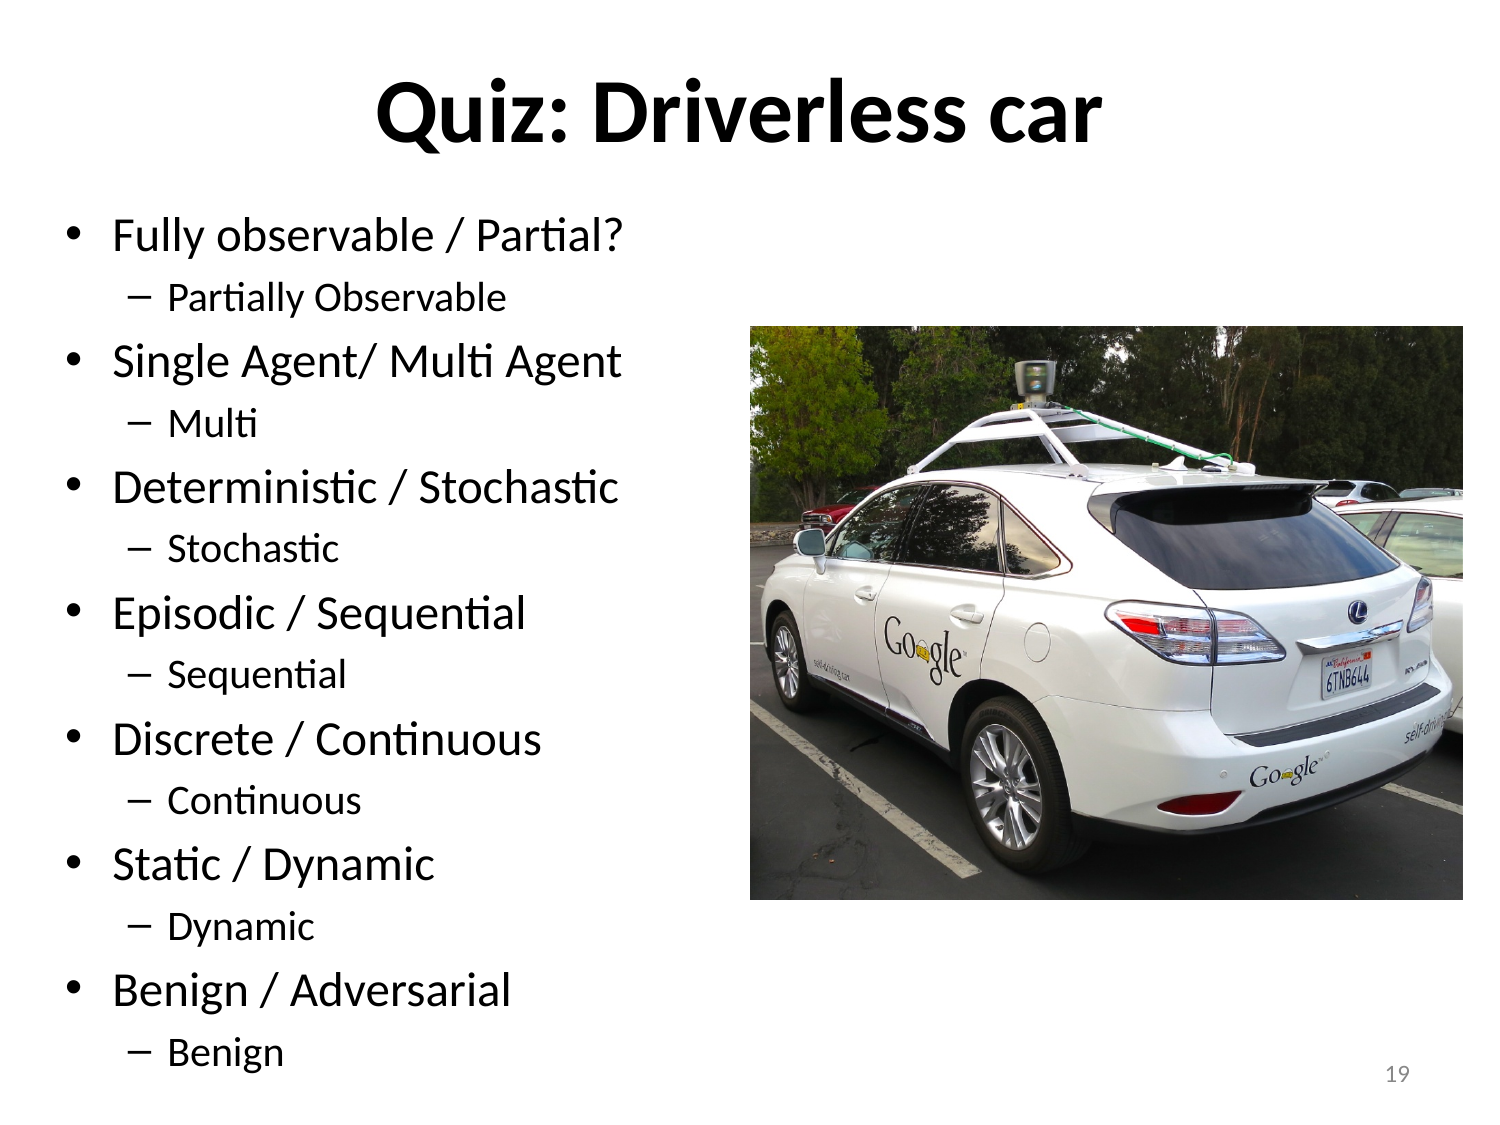

# Quiz: Driverless car
Fully observable / Partial?
Partially Observable
Single Agent/ Multi Agent
Multi
Deterministic / Stochastic
Stochastic
Episodic / Sequential
Sequential
Discrete / Continuous
Continuous
Static / Dynamic
Dynamic
Benign / Adversarial
Benign